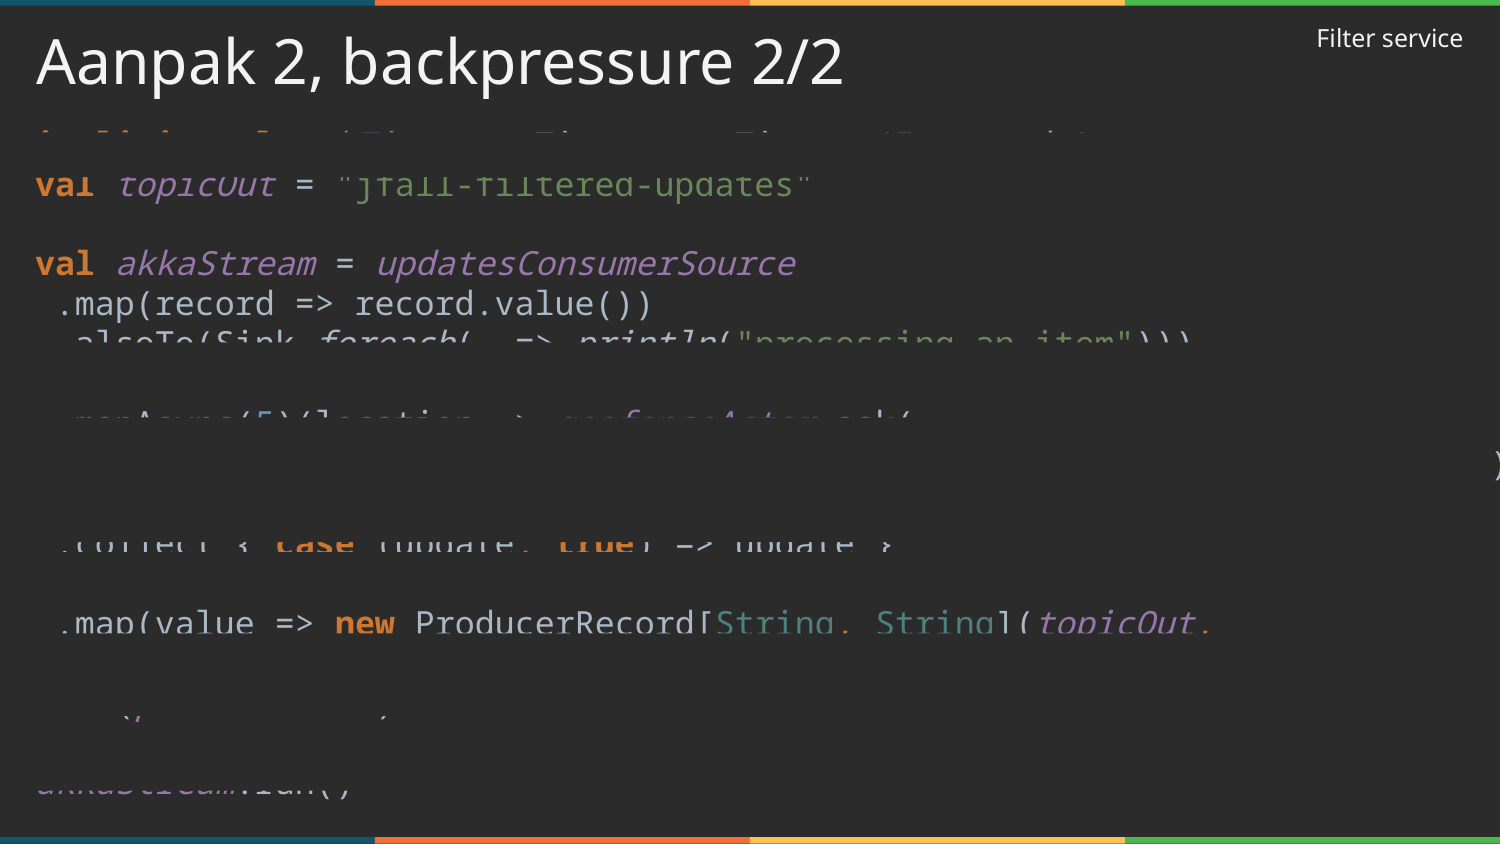

implicit val askTimeout: Timeout = Timeout(5 seconds)
 val topicOut = "jfall-filtered-updates"
 val akkaStream = updatesConsumerSource
 .map(record => record.value())
 .alsoTo(Sink.foreach(_ => println("processing an item")))
 .mapAsync(5)(location => geofenceActor.ask(
GeofenceRequest(location)).map(a => (location, a.asInstanceOf[Boolean])
 ))
 .collect { case (update, true) => update }
 .map(value => new ProducerRecord[String, String](topicOut, Json.toJson(value)))
 .to(producerSink)
 akkaStream.run()
Filter service
Aanpak 2, backpressure 2/2